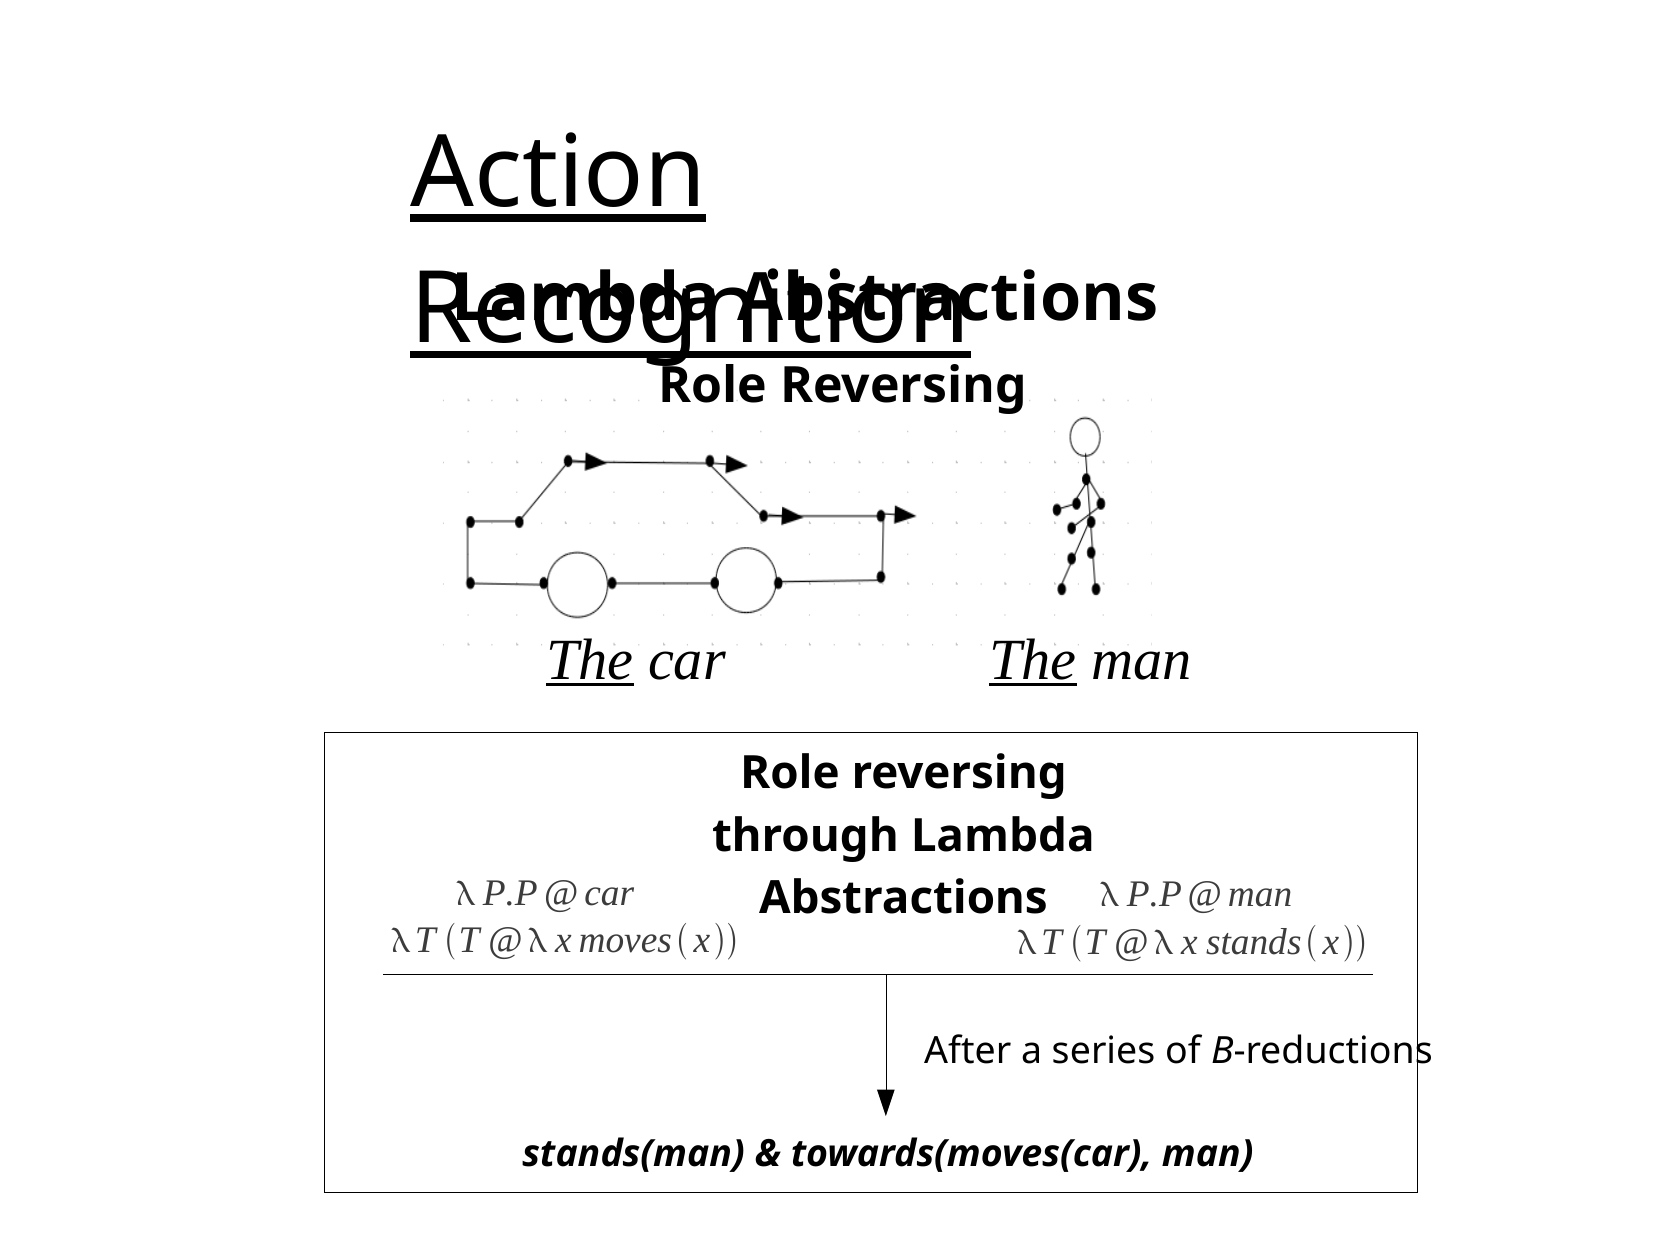

Action Recognition
Lambda Abstractions
Role Reversing
The car
The man
Role reversing through Lambda Abstractions
After a series of B-reductions
stands(man) & towards(moves(car), man)